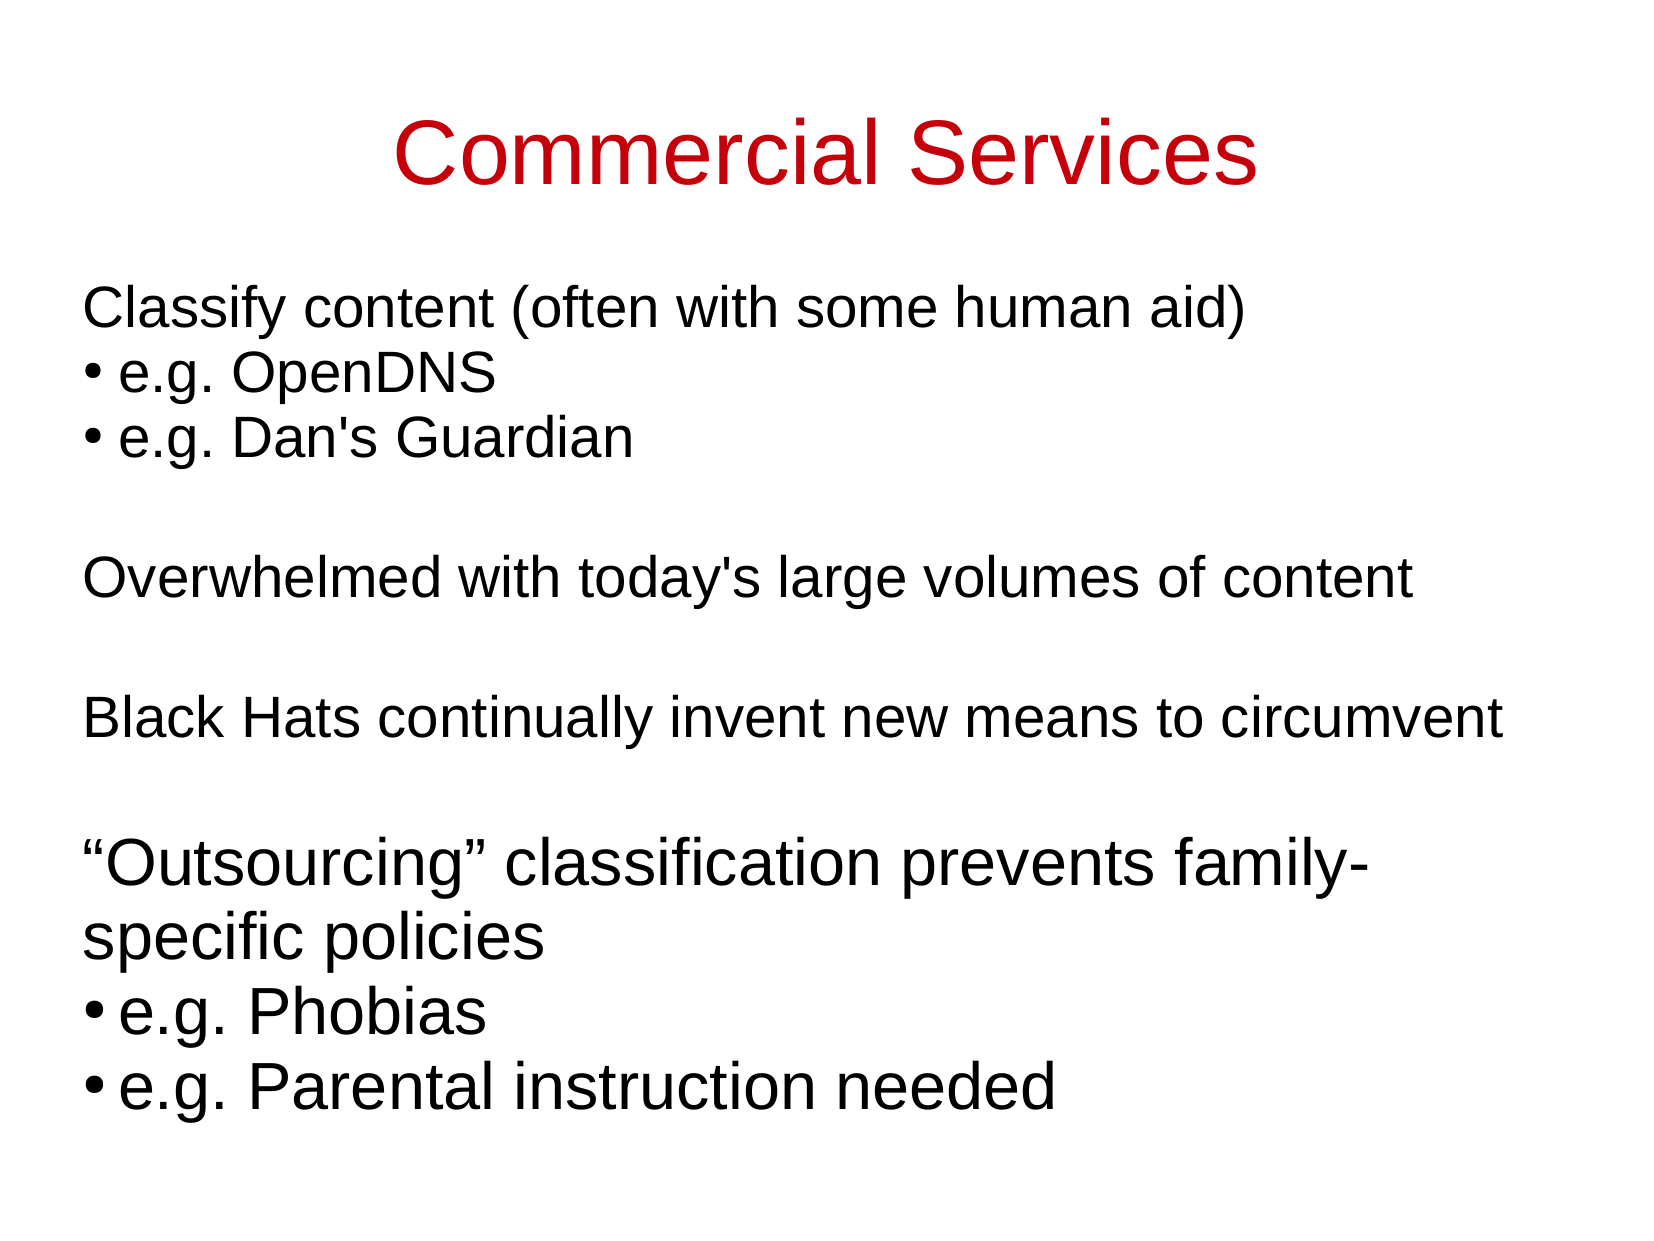

# Commercial Services
Classify content (often with some human aid)
e.g. OpenDNS
e.g. Dan's Guardian
Overwhelmed with today's large volumes of content
Black Hats continually invent new means to circumvent
“Outsourcing” classification prevents family-specific policies
e.g. Phobias
e.g. Parental instruction needed